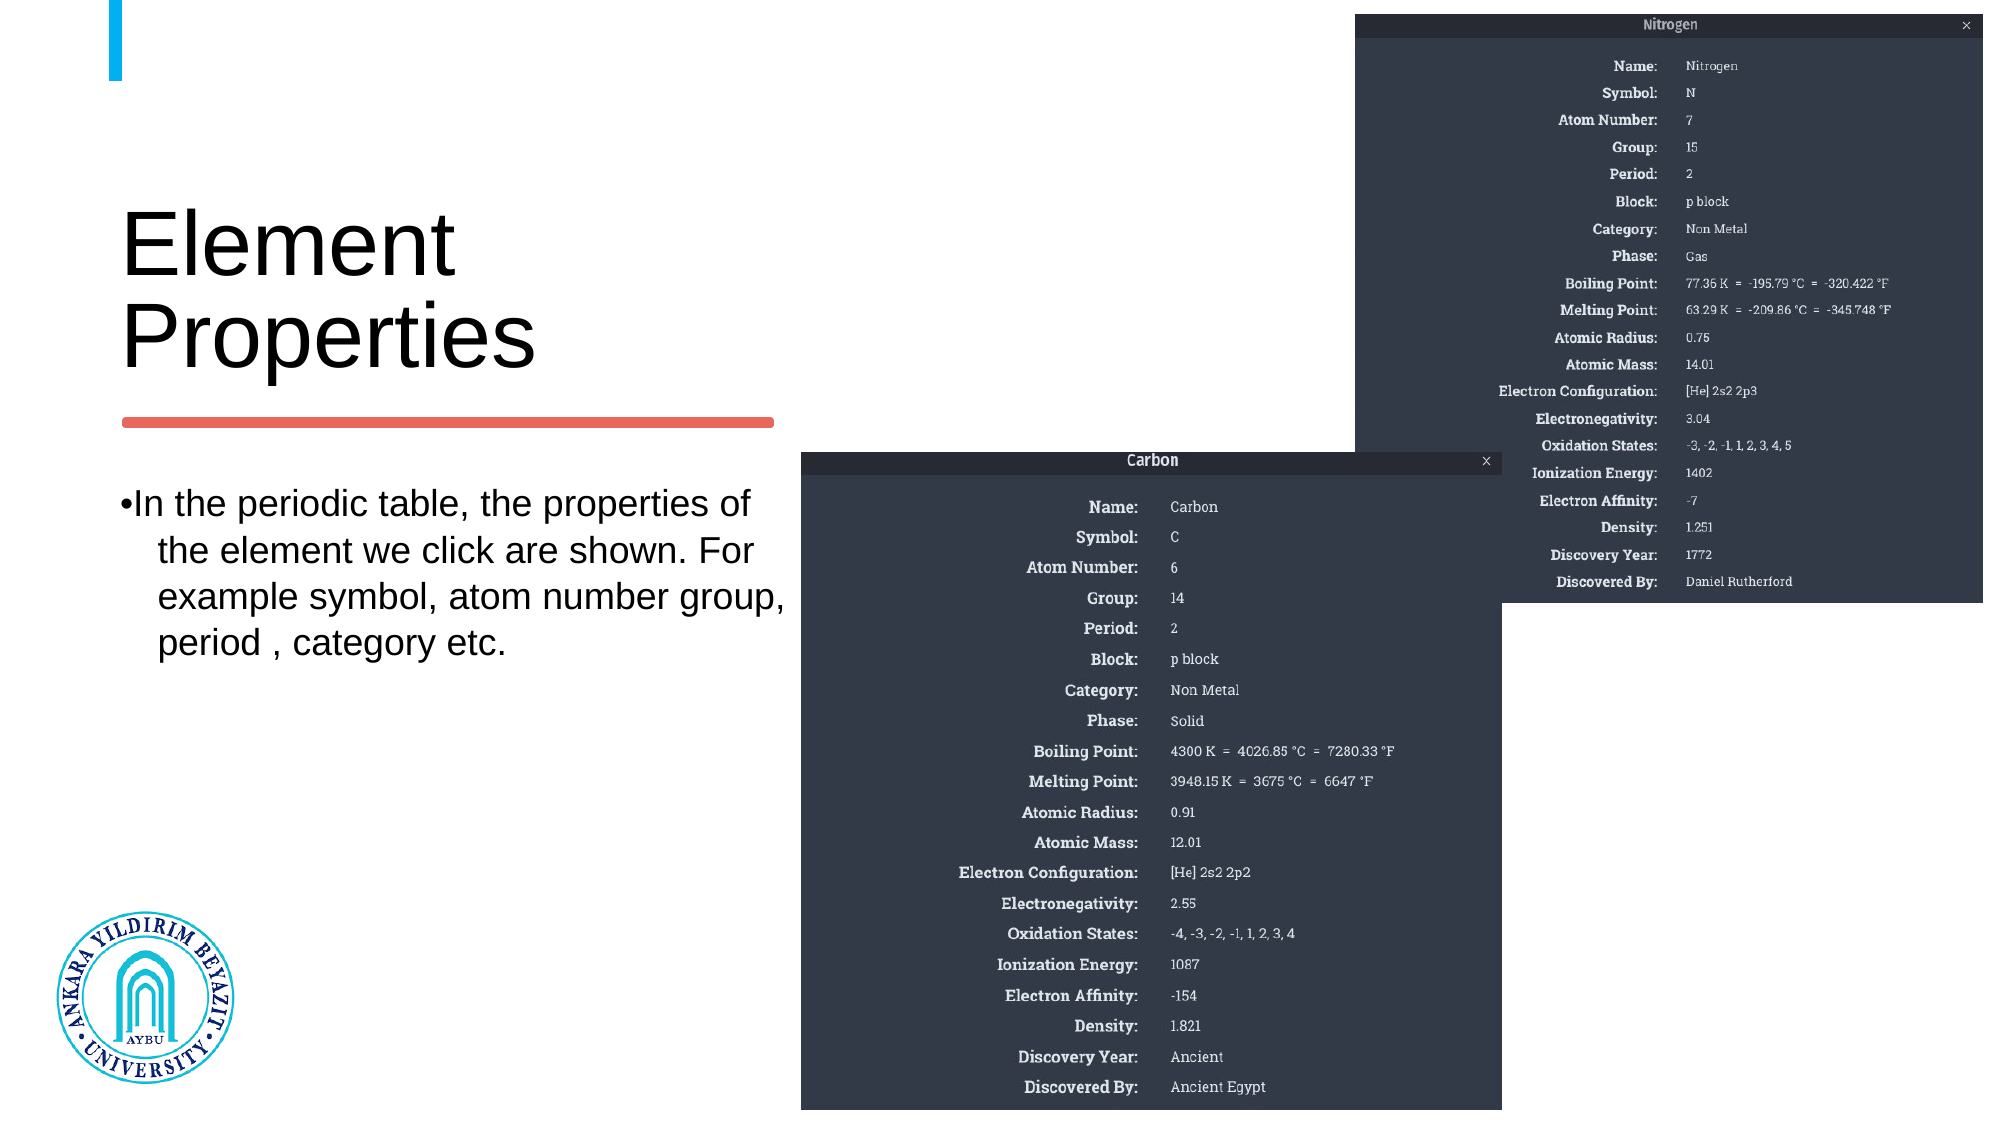

Element Properties
In the periodic table, the properties of the element we click are shown. For example symbol, atom number group, period , category etc.